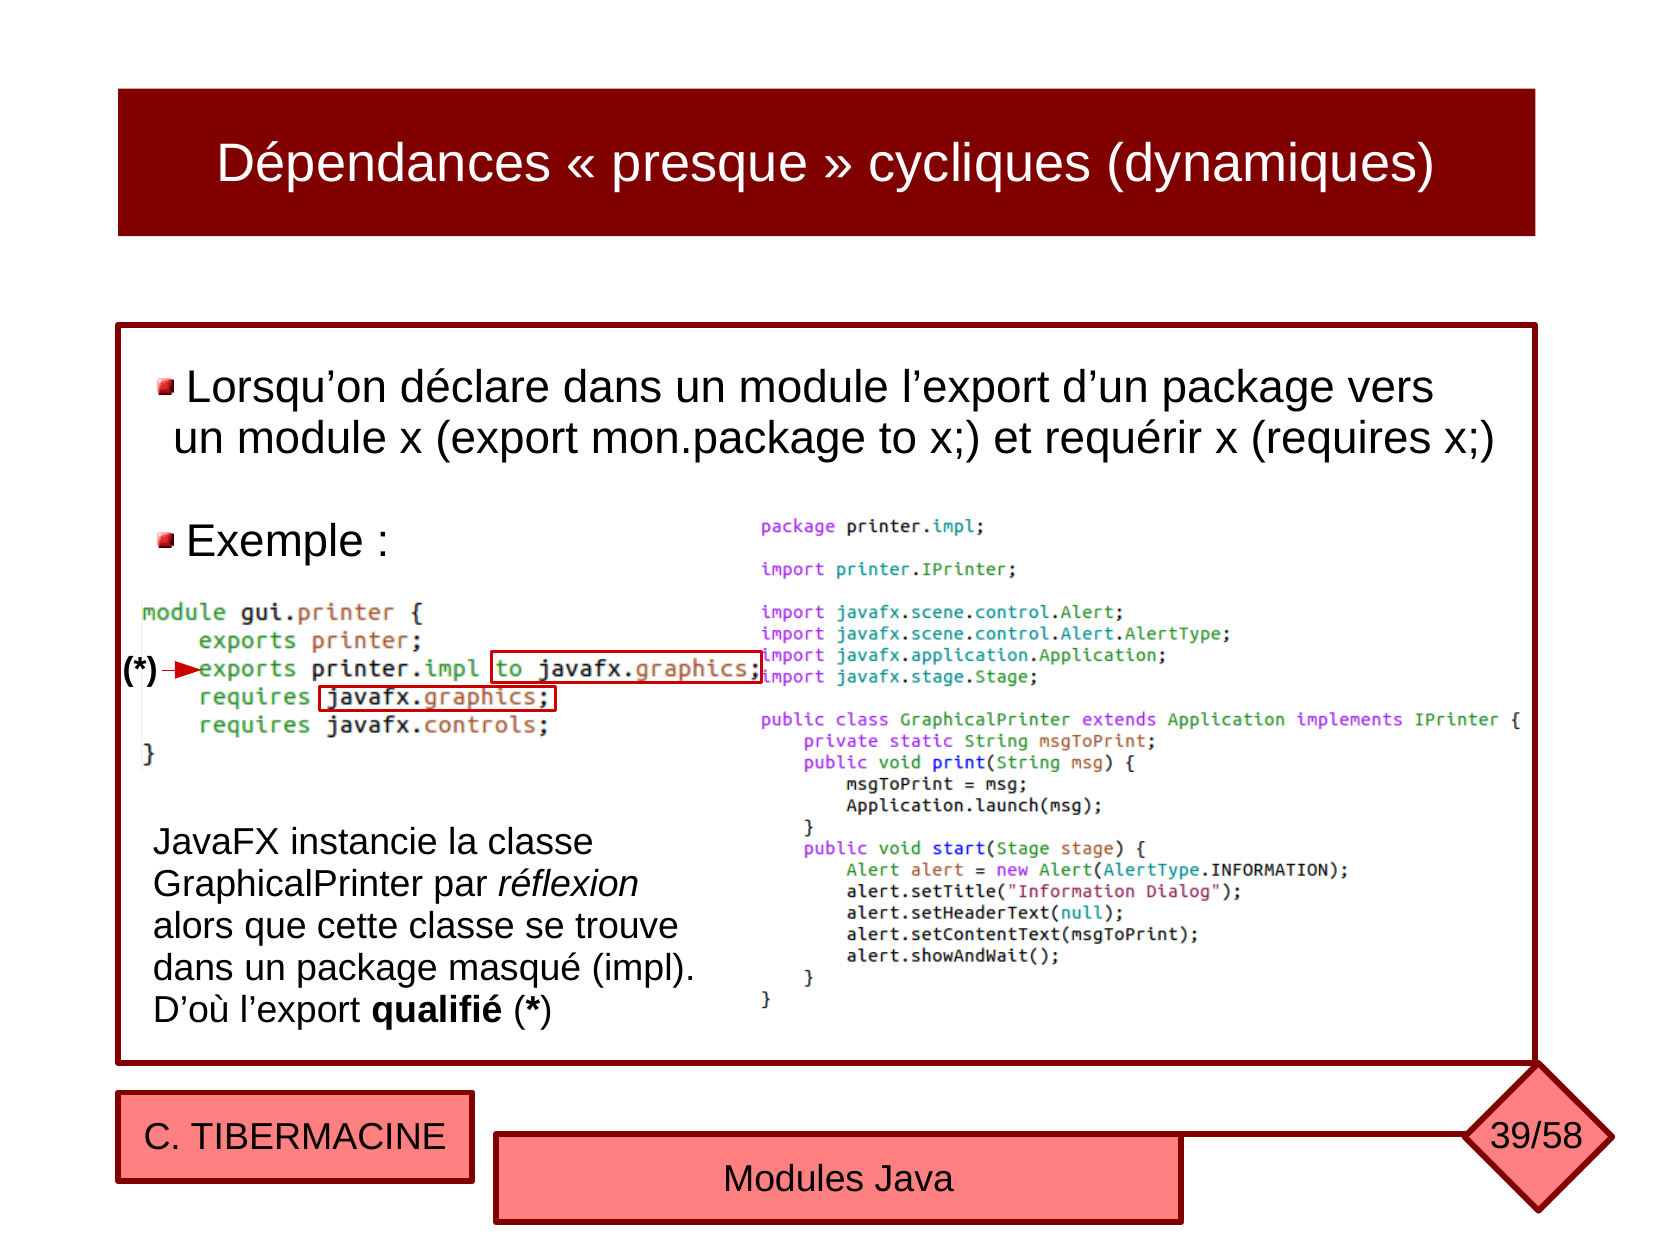

Dépendances « presque » cycliques (dynamiques)
 Lorsqu’on déclare dans un module l’export d’un package vers
un module x (export mon.package to x;) et requérir x (requires x;)
 Exemple :
(*)
JavaFX instancie la classe
GraphicalPrinter par réflexion
alors que cette classe se trouve
dans un package masqué (impl).
D’où l’export qualifié (*)
C. TIBERMACINE
Modules Java